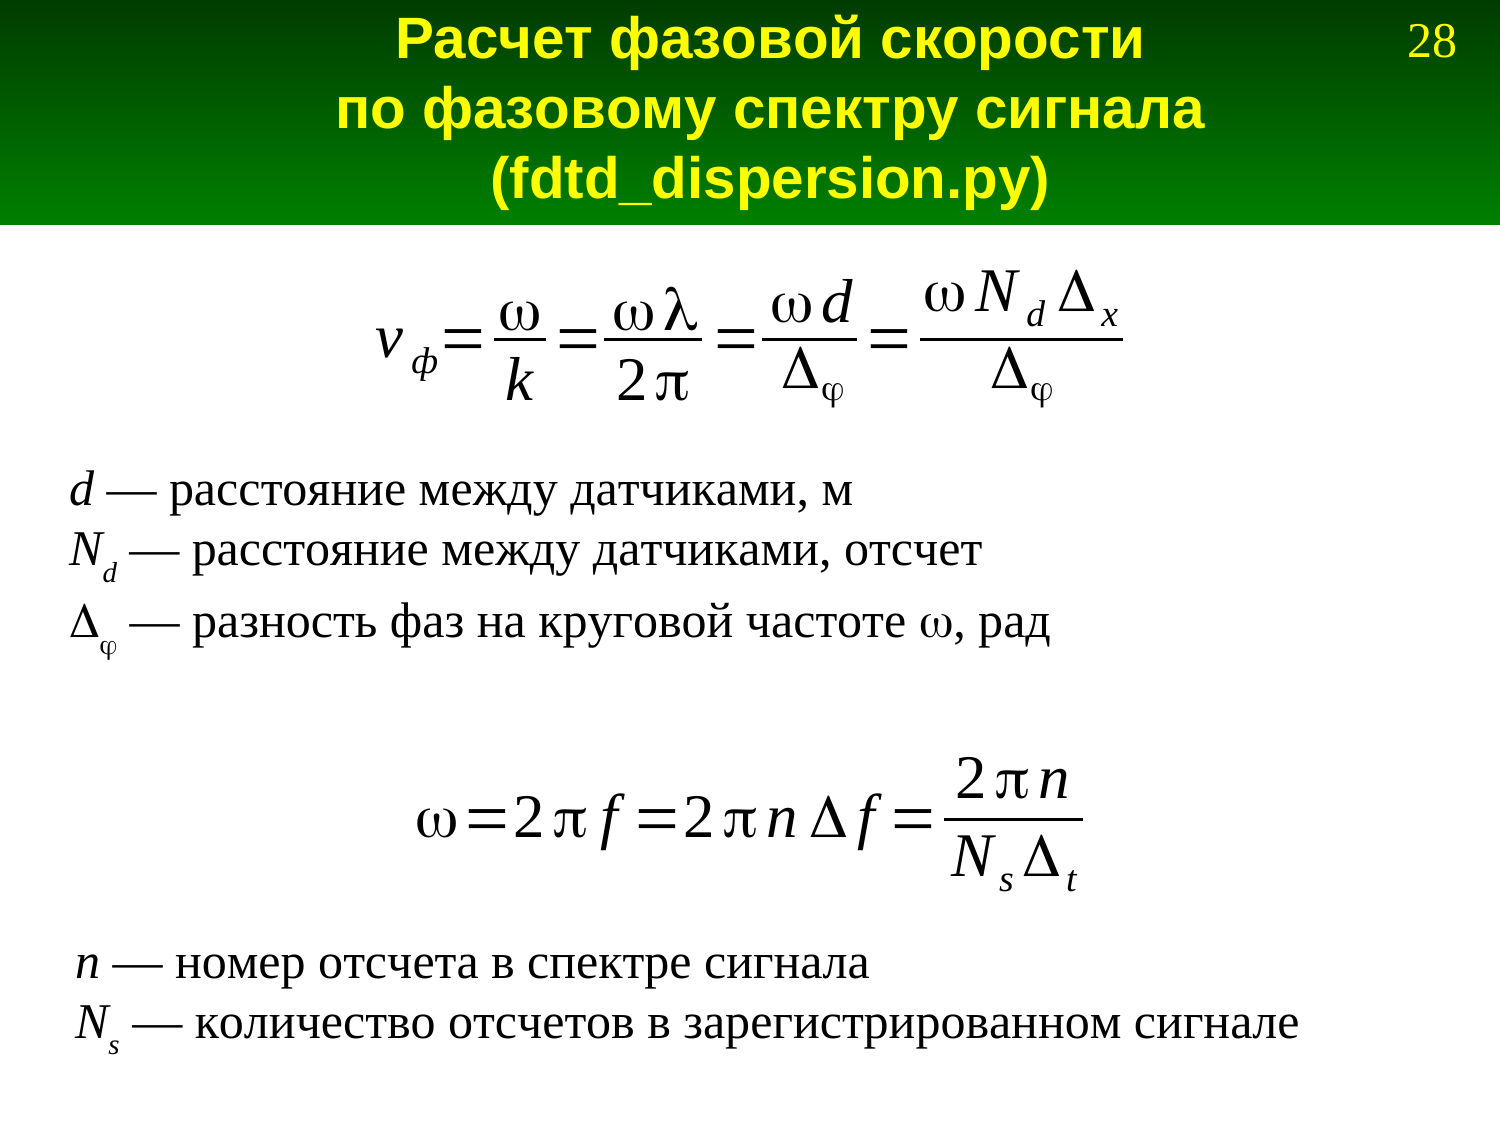

# Расчет фазовой скорости по фазовому спектру сигнала (fdtd_dispersion.py)
d — расстояние между датчиками, м
Nd — расстояние между датчиками, отсчет
Dj — разность фаз на круговой частоте w, рад
n — номер отсчета в спектре сигнала
Ns — количество отсчетов в зарегистрированном сигнале